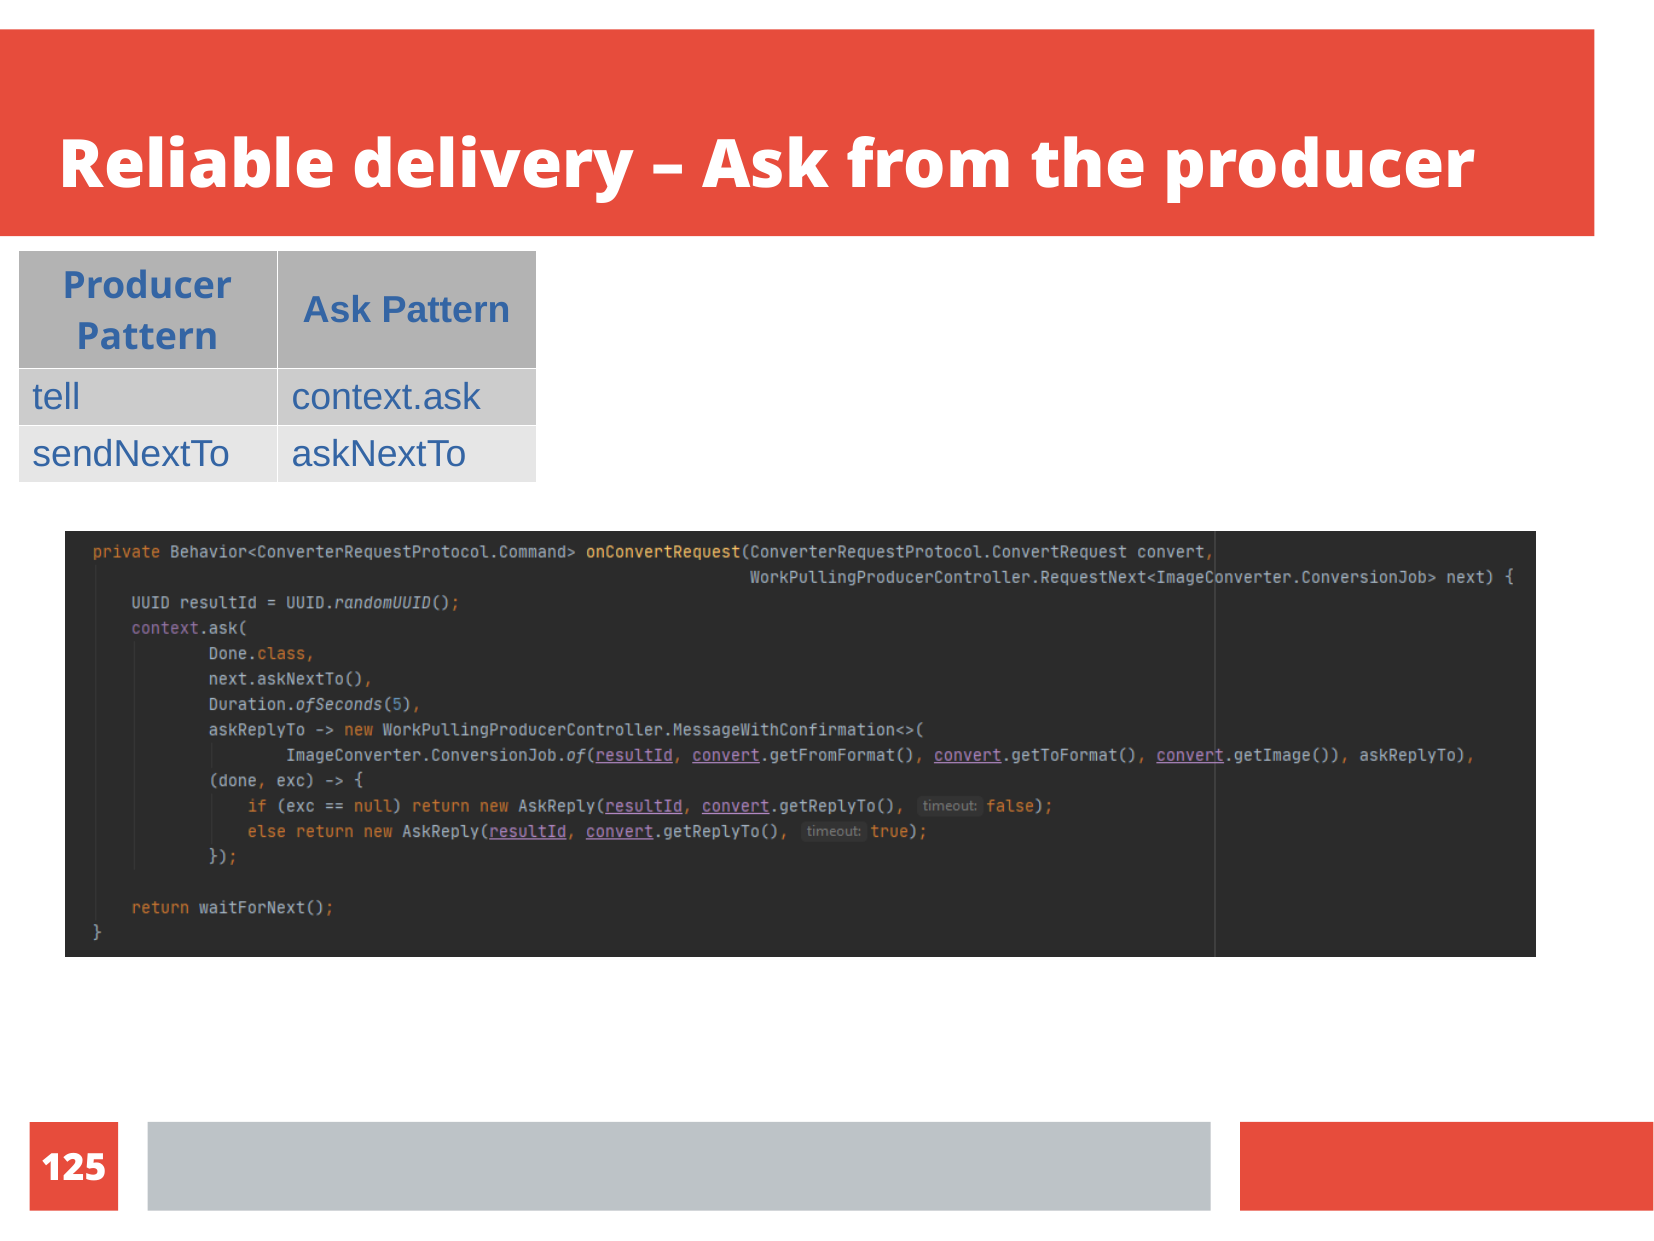

# Reliable delivery – Ask from the producer
| Producer Pattern | Ask Pattern |
| --- | --- |
| tell | context.ask |
| sendNextTo | askNextTo |
125